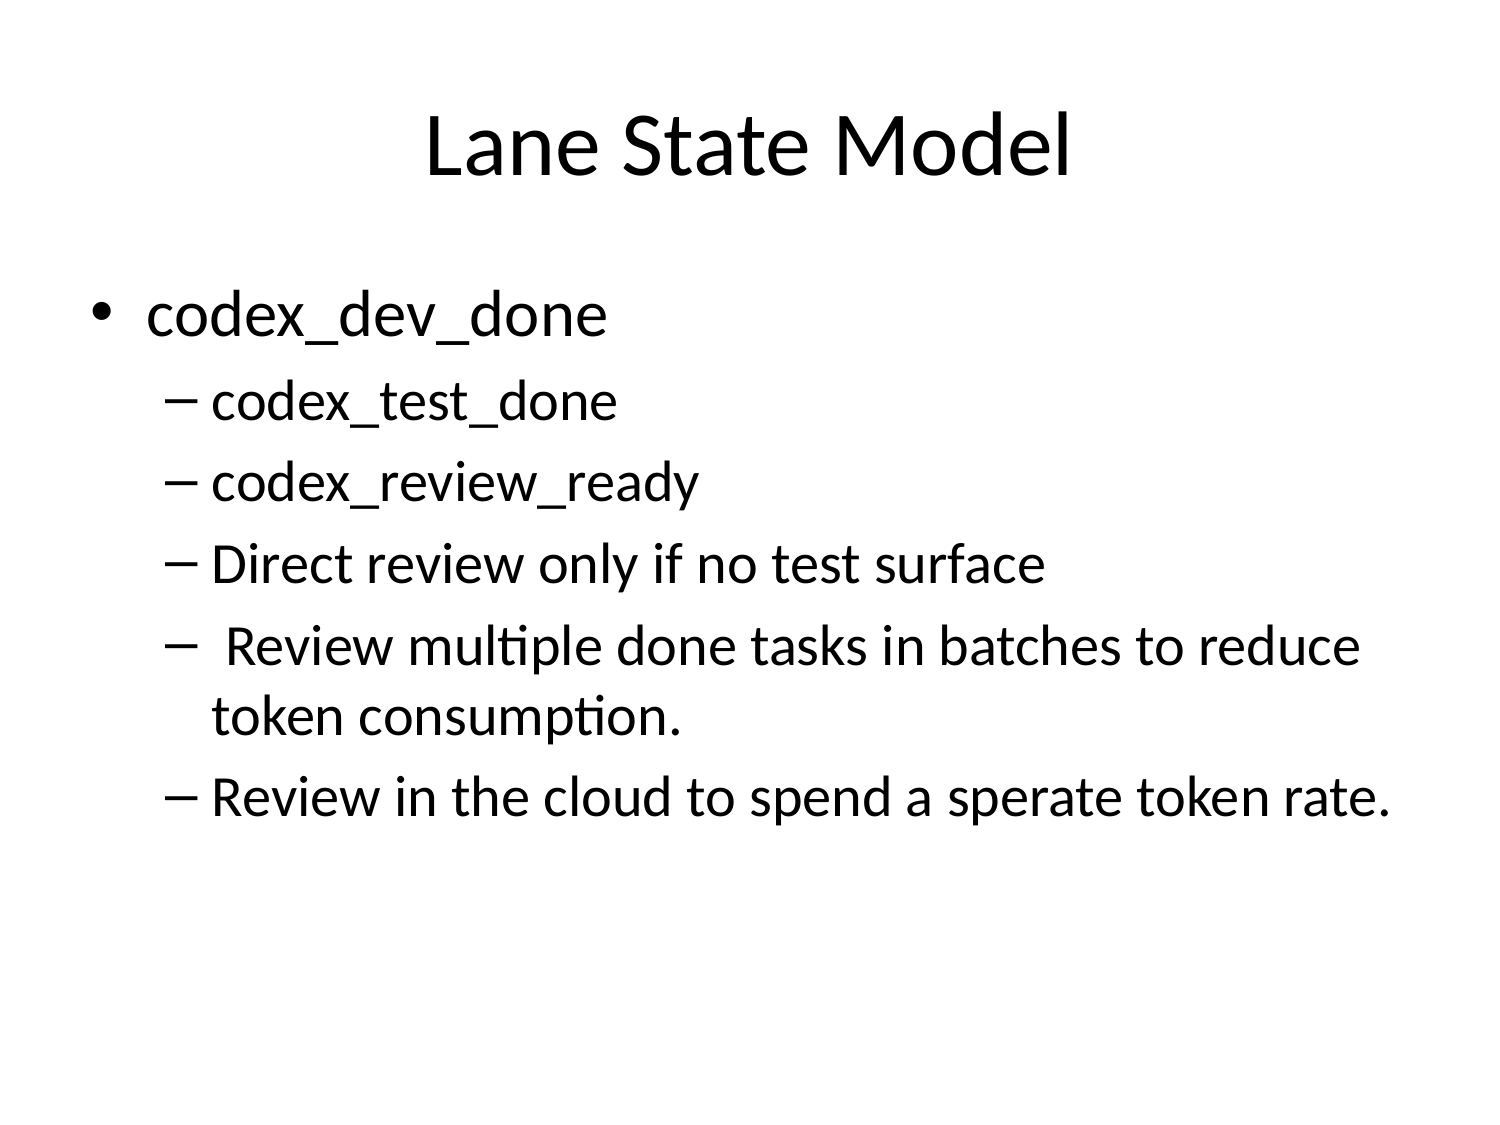

# Lane State Model
codex_dev_done
codex_test_done
codex_review_ready
Direct review only if no test surface
 Review multiple done tasks in batches to reduce token consumption.
Review in the cloud to spend a sperate token rate.